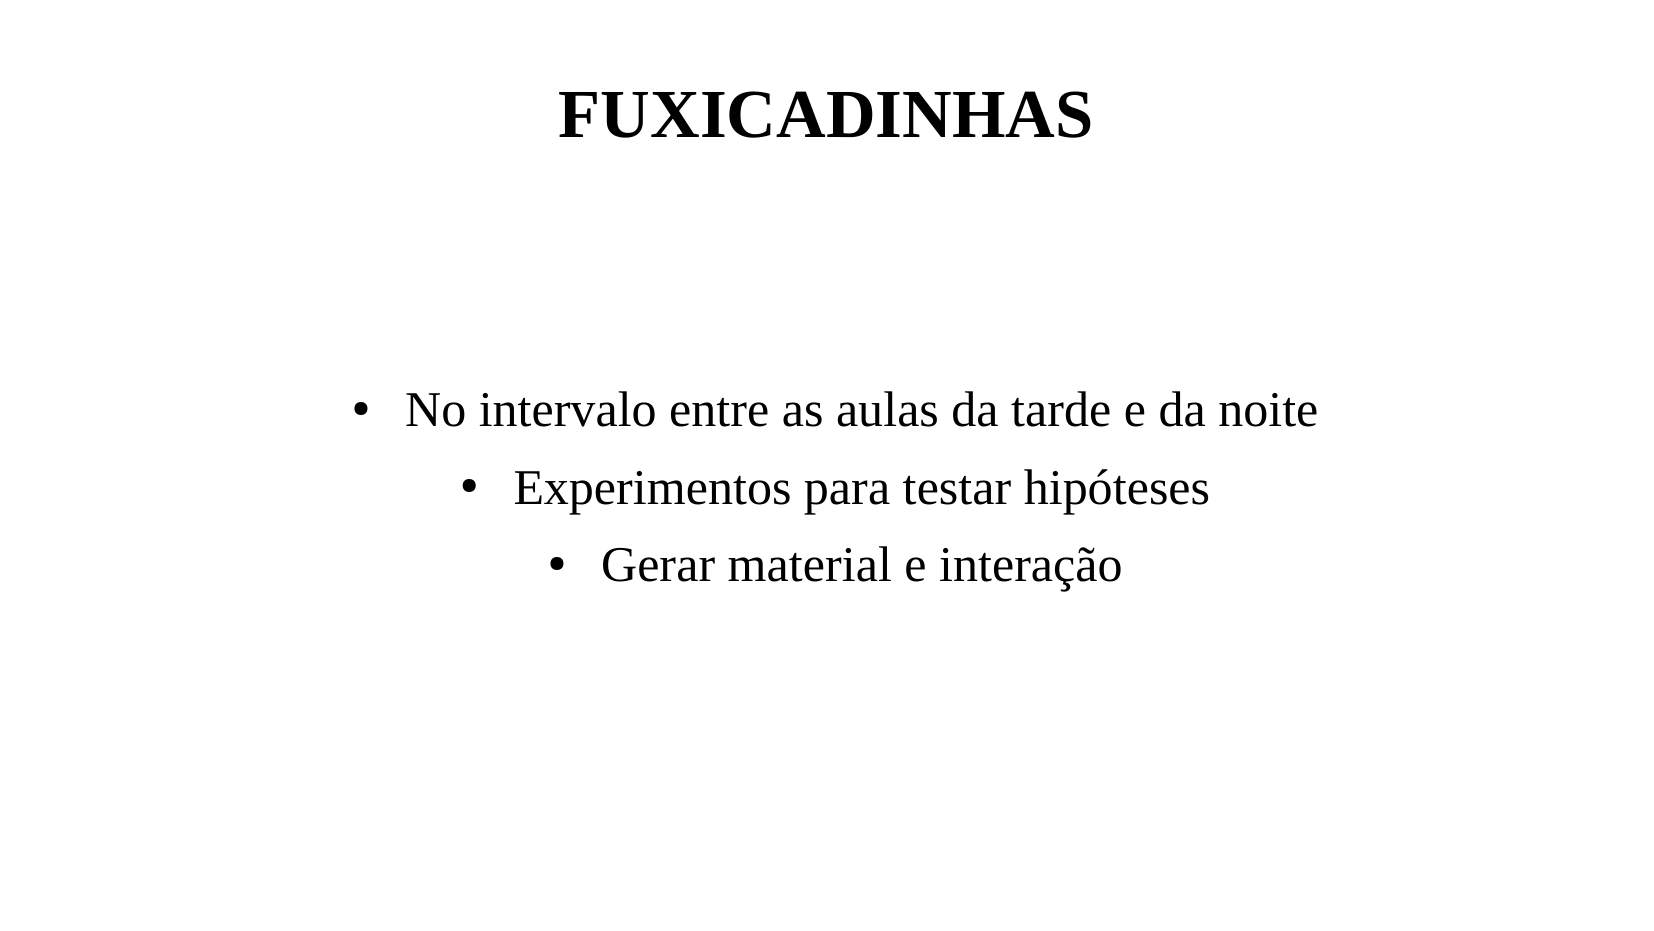

# FUXICADINHAS
No intervalo entre as aulas da tarde e da noite
Experimentos para testar hipóteses
Gerar material e interação